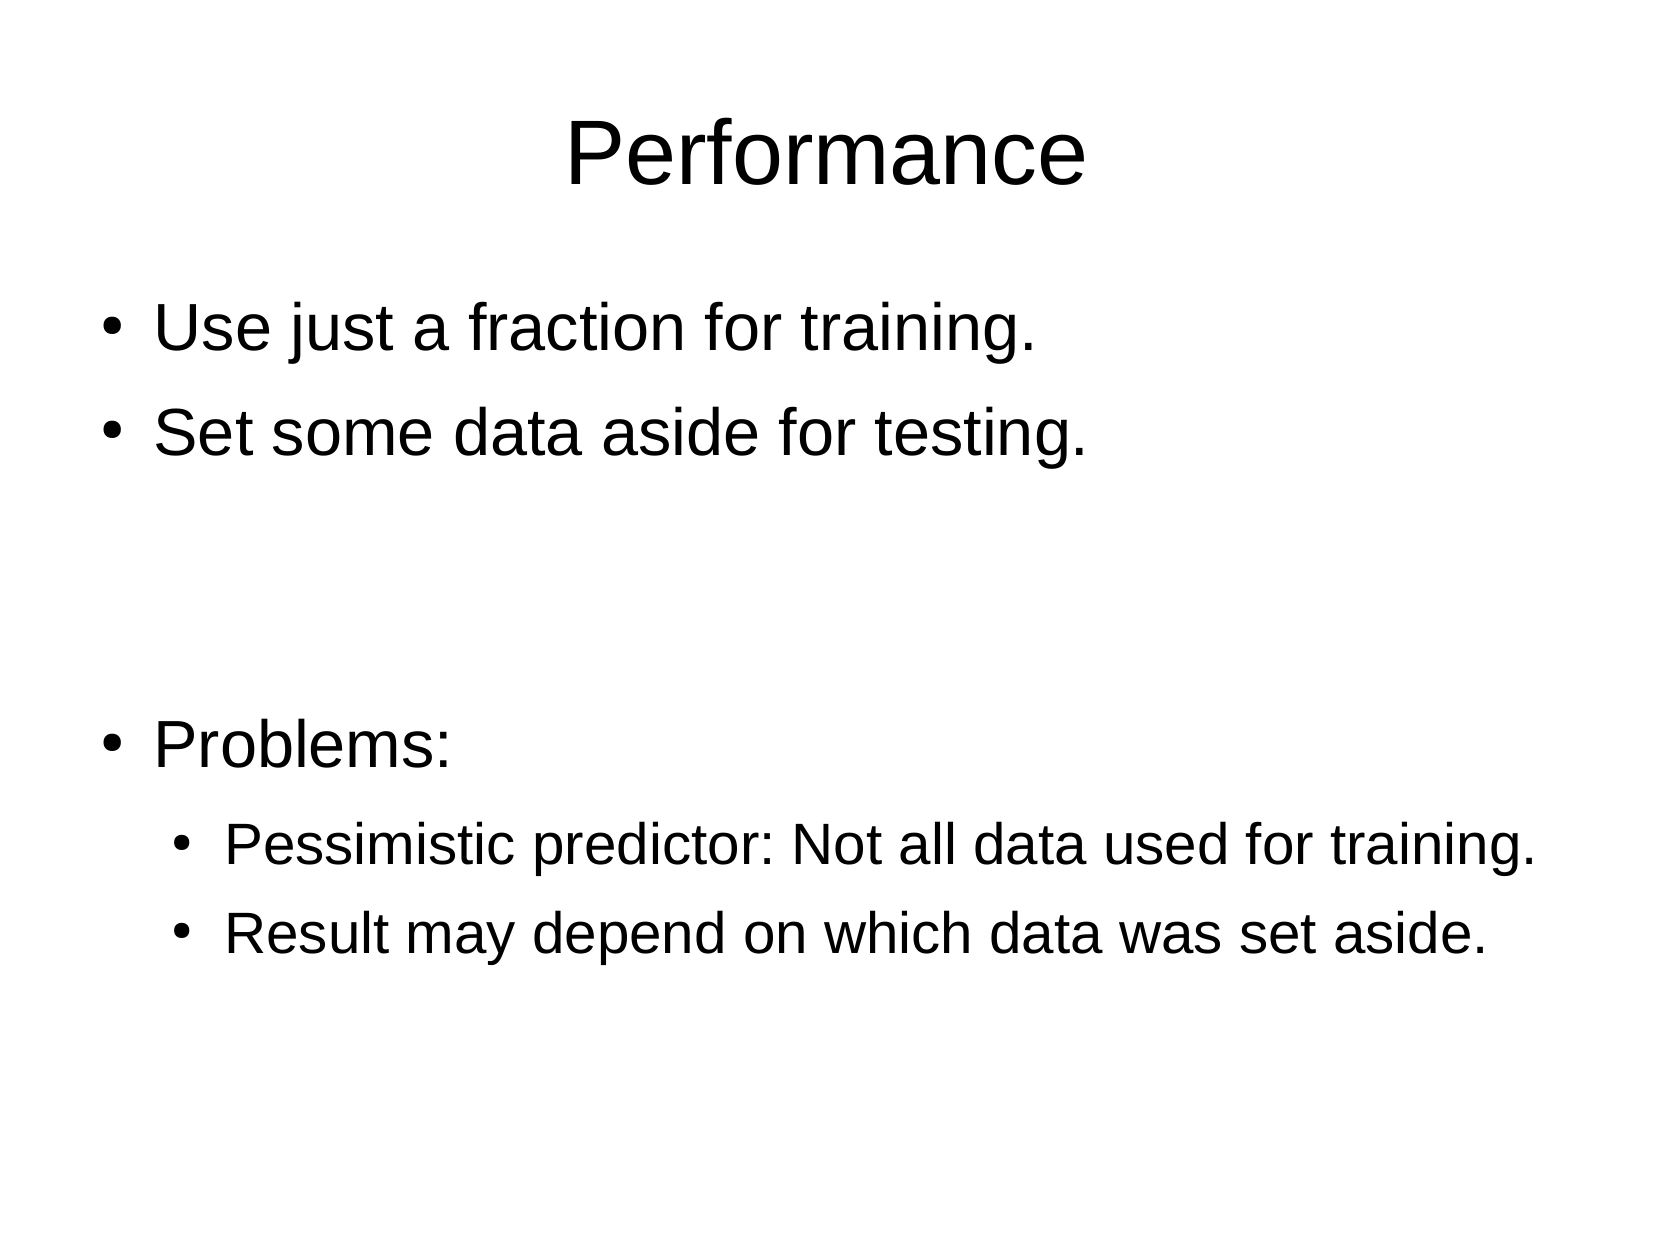

# Performance
Use just a fraction for training.
Set some data aside for testing.
Problems:
Pessimistic predictor: Not all data used for training.
Result may depend on which data was set aside.